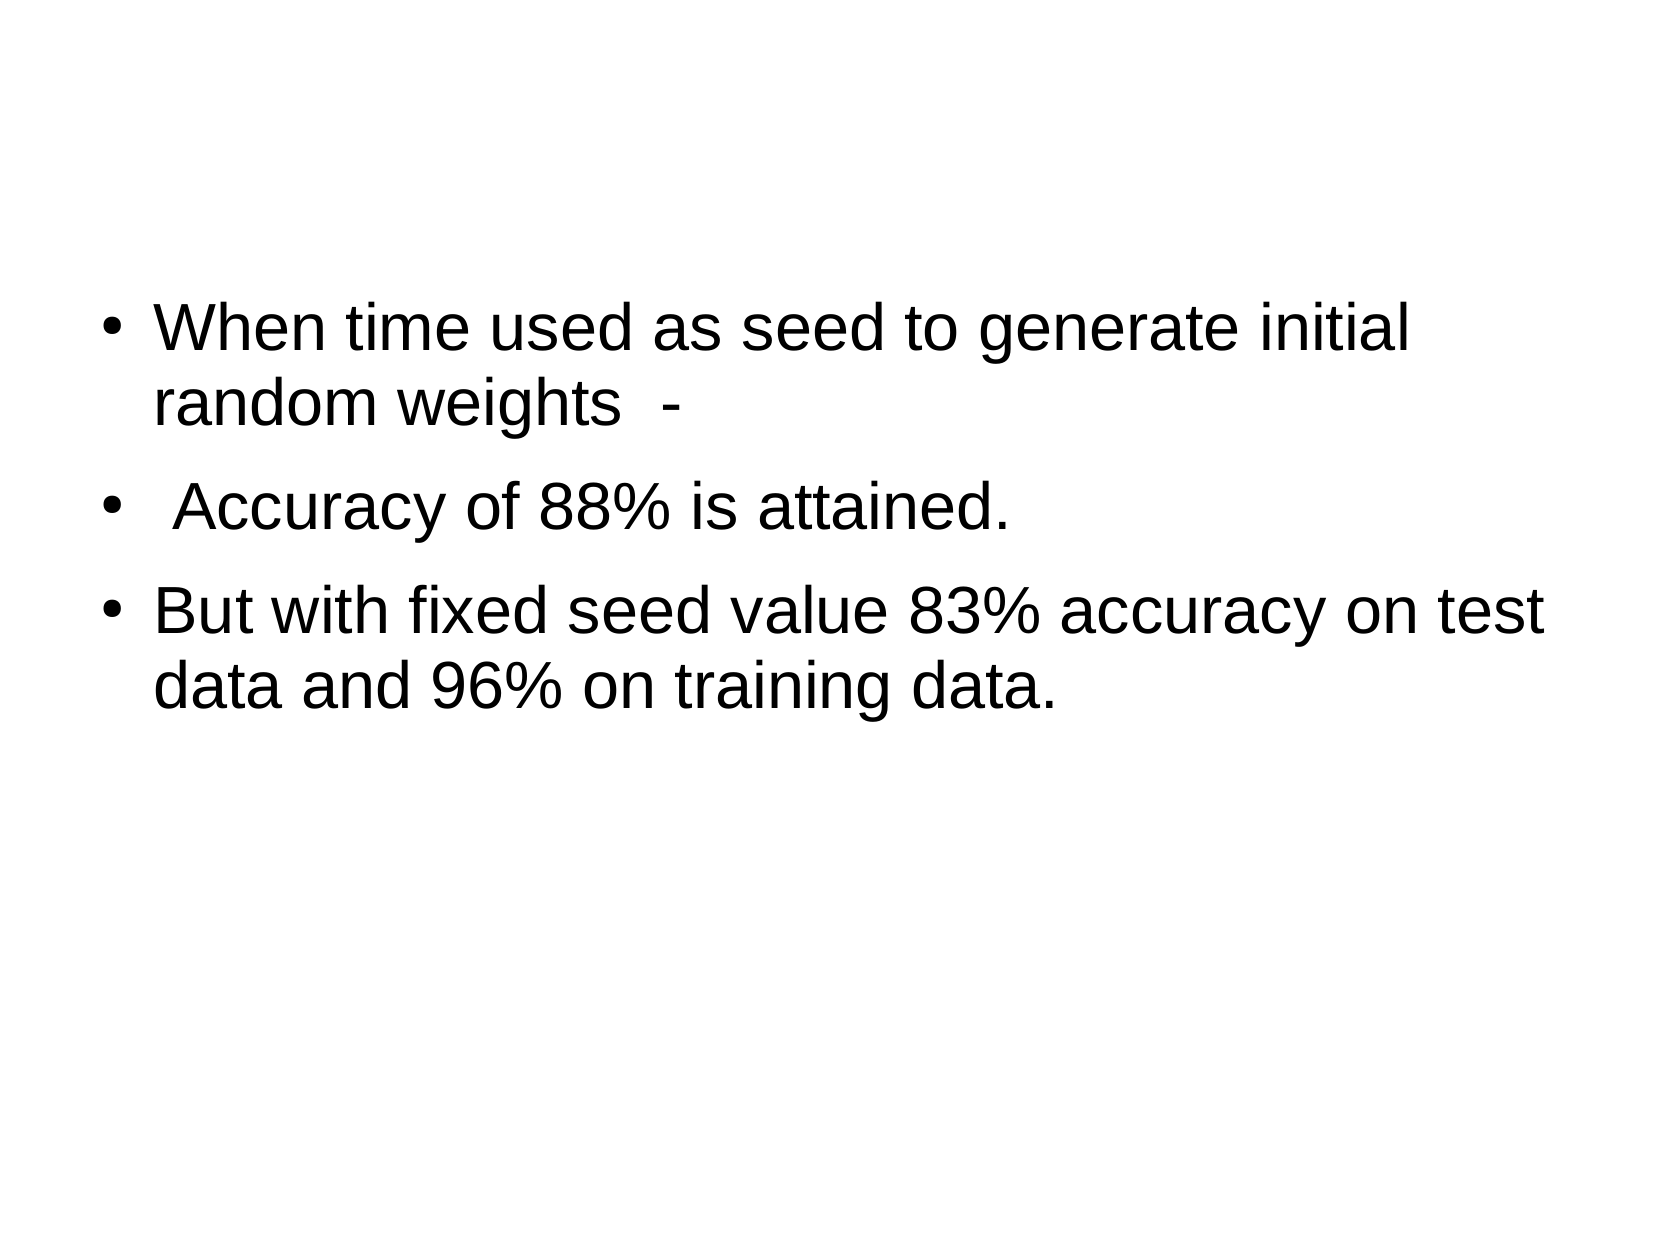

#
When time used as seed to generate initial random weights -
 Accuracy of 88% is attained.
But with fixed seed value 83% accuracy on test data and 96% on training data.